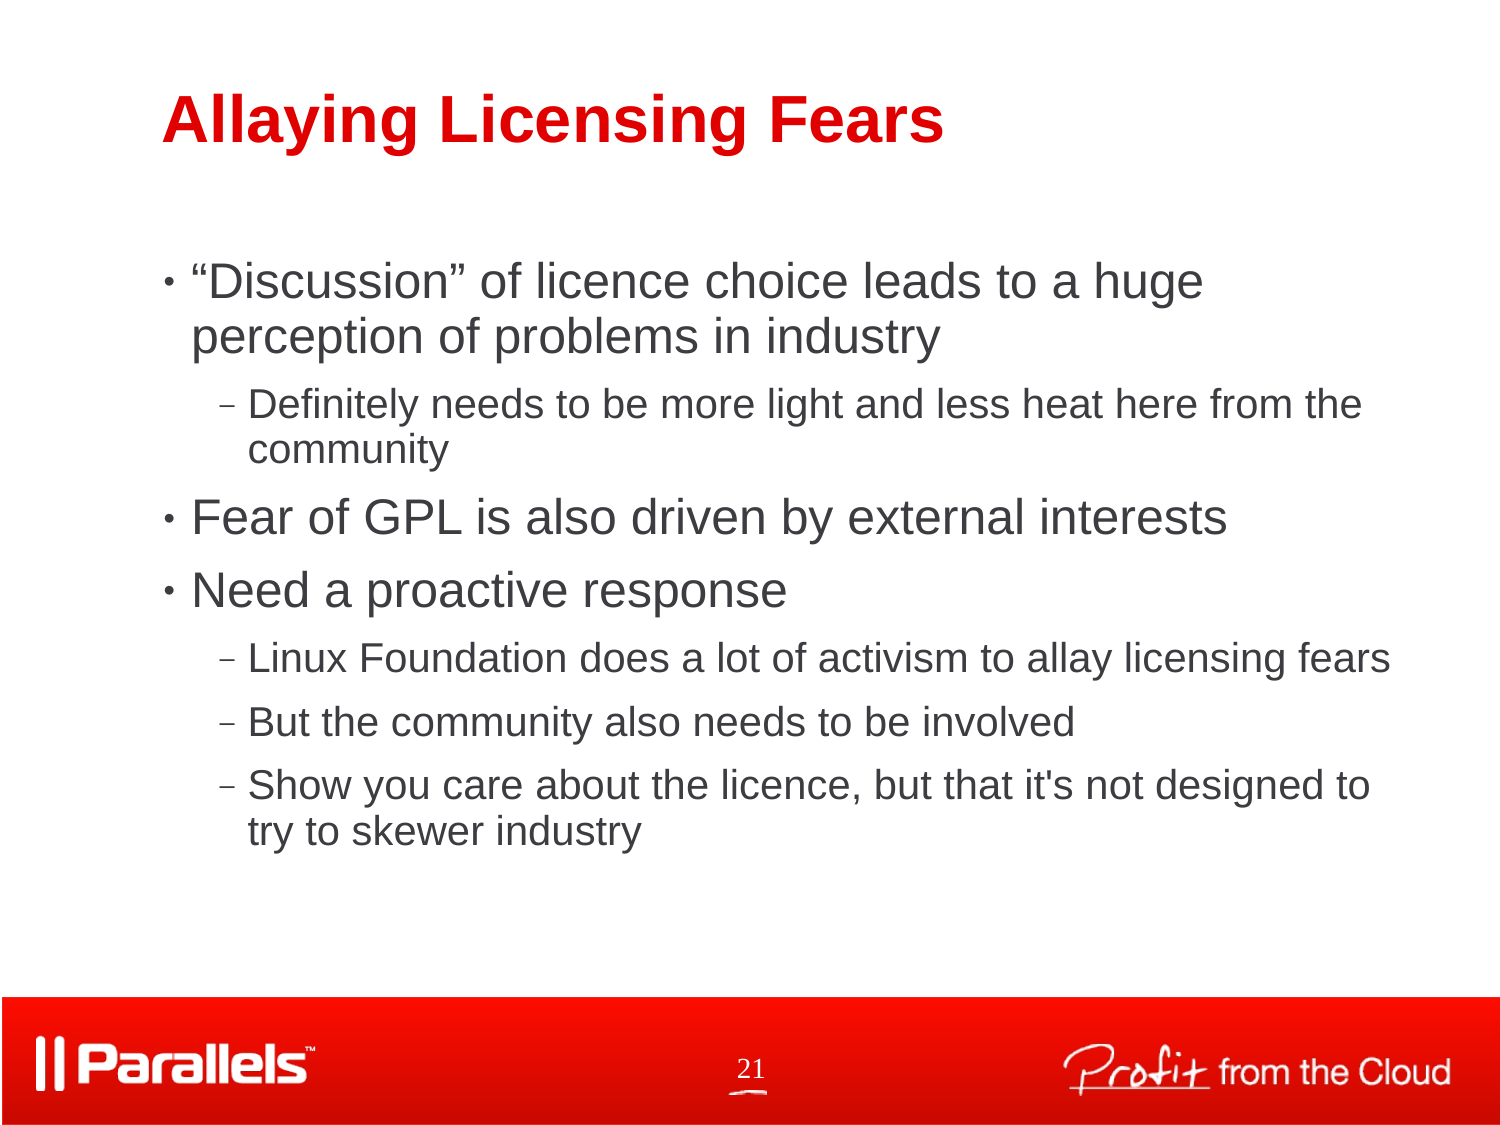

# Allaying Licensing Fears
“Discussion” of licence choice leads to a huge perception of problems in industry
Definitely needs to be more light and less heat here from the community
Fear of GPL is also driven by external interests
Need a proactive response
Linux Foundation does a lot of activism to allay licensing fears
But the community also needs to be involved
Show you care about the licence, but that it's not designed to try to skewer industry